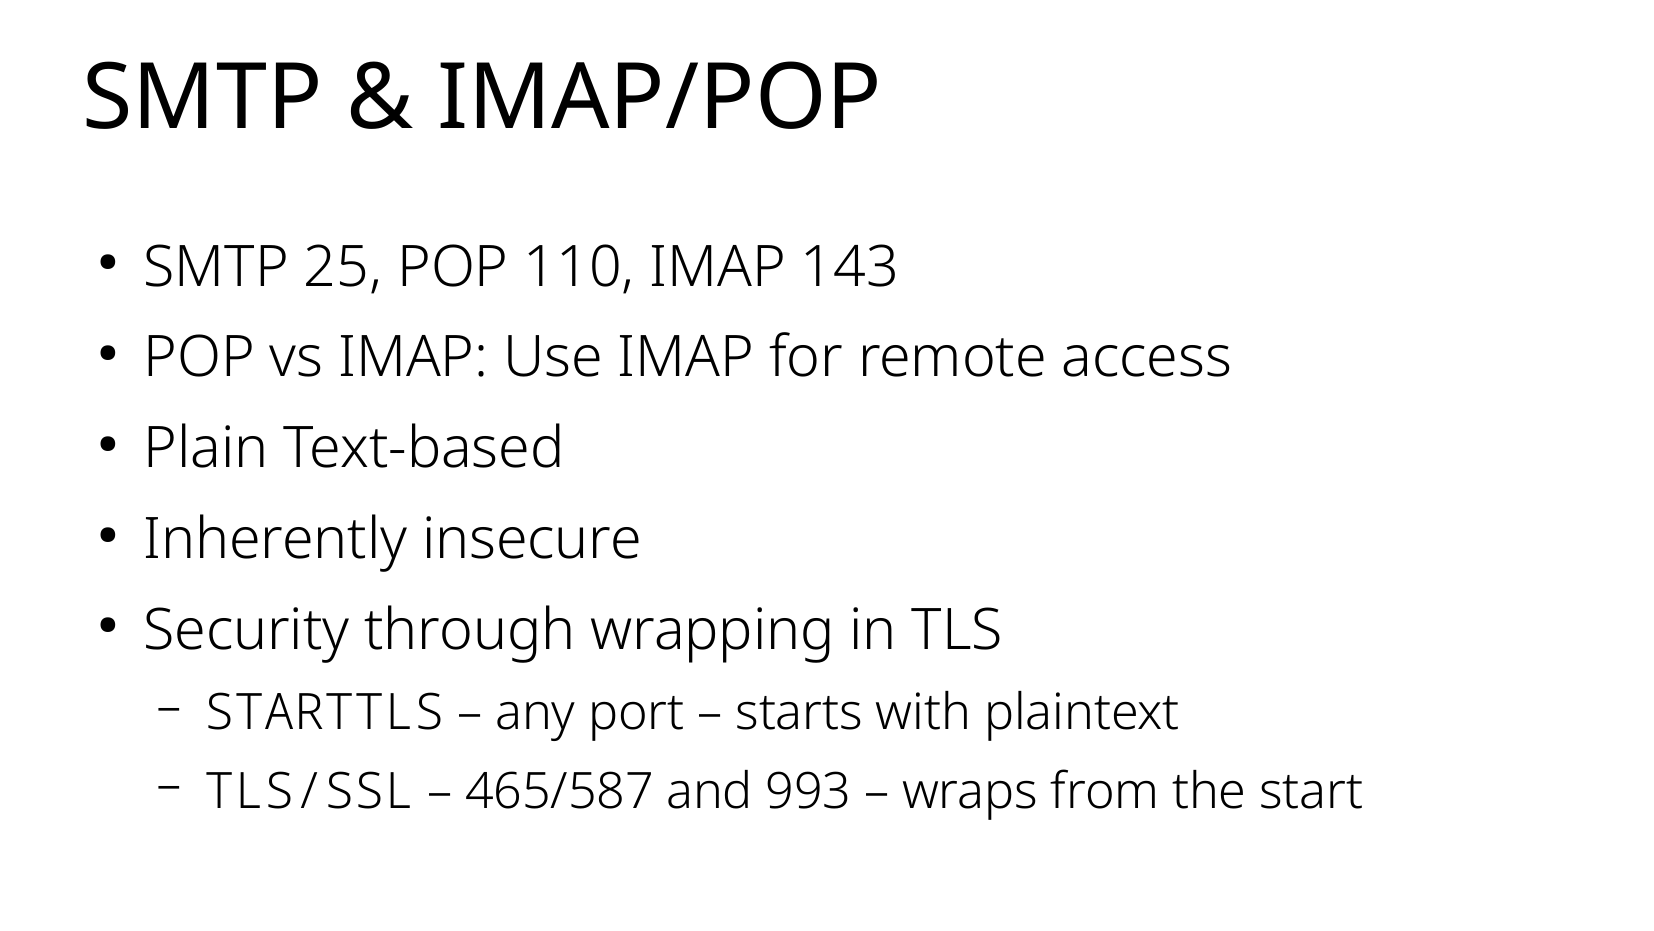

# SMTP & IMAP/POP
SMTP 25, POP 110, IMAP 143
POP vs IMAP: Use IMAP for remote access
Plain Text-based
Inherently insecure
Security through wrapping in TLS
STARTTLS – any port – starts with plaintext
TLS/SSL – 465/587 and 993 – wraps from the start